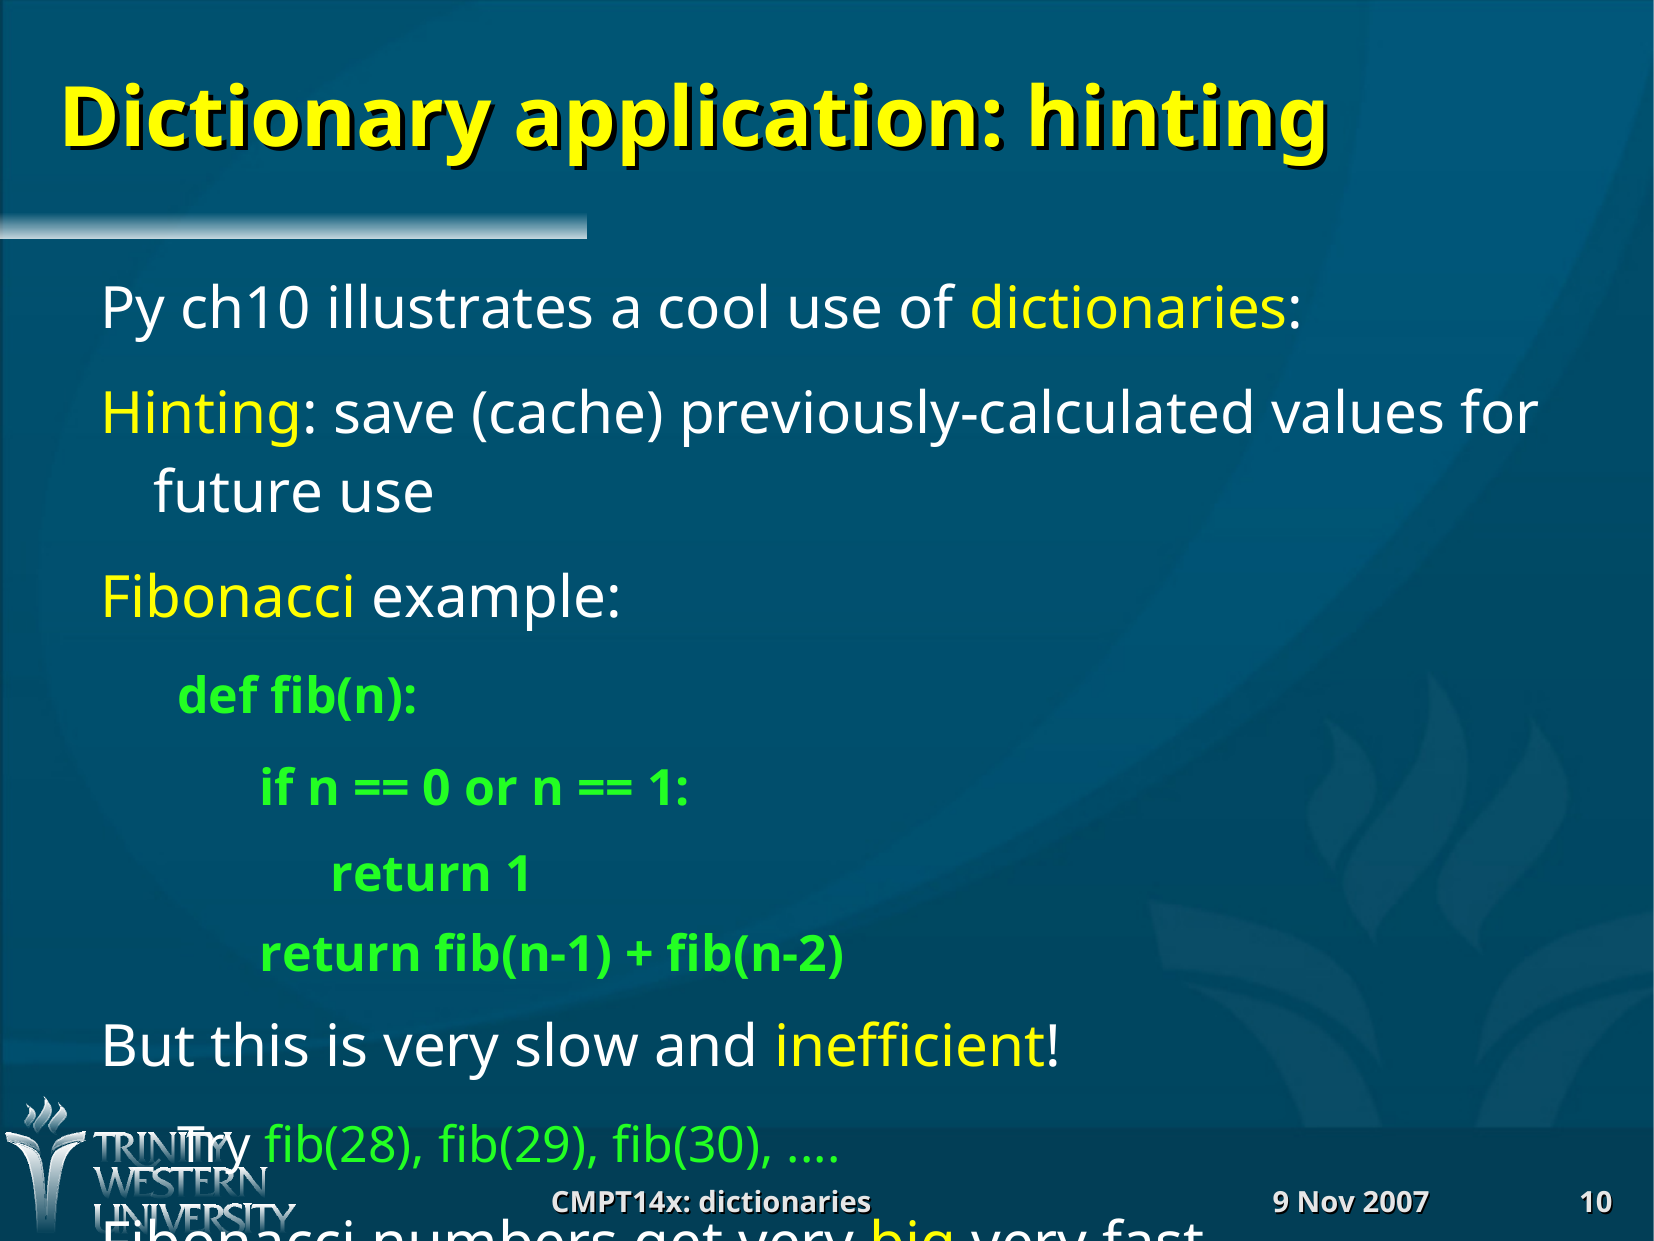

# Dictionary application: hinting
Py ch10 illustrates a cool use of dictionaries:
Hinting: save (cache) previously-calculated values for future use
Fibonacci example:
def fib(n):
if n == 0 or n == 1:
return 1
return fib(n-1) + fib(n-2)
But this is very slow and inefficient!
Try fib(28), fib(29), fib(30), ....
Fibonacci numbers get very big very fast
CMPT14x: dictionaries
9 Nov 2007
10